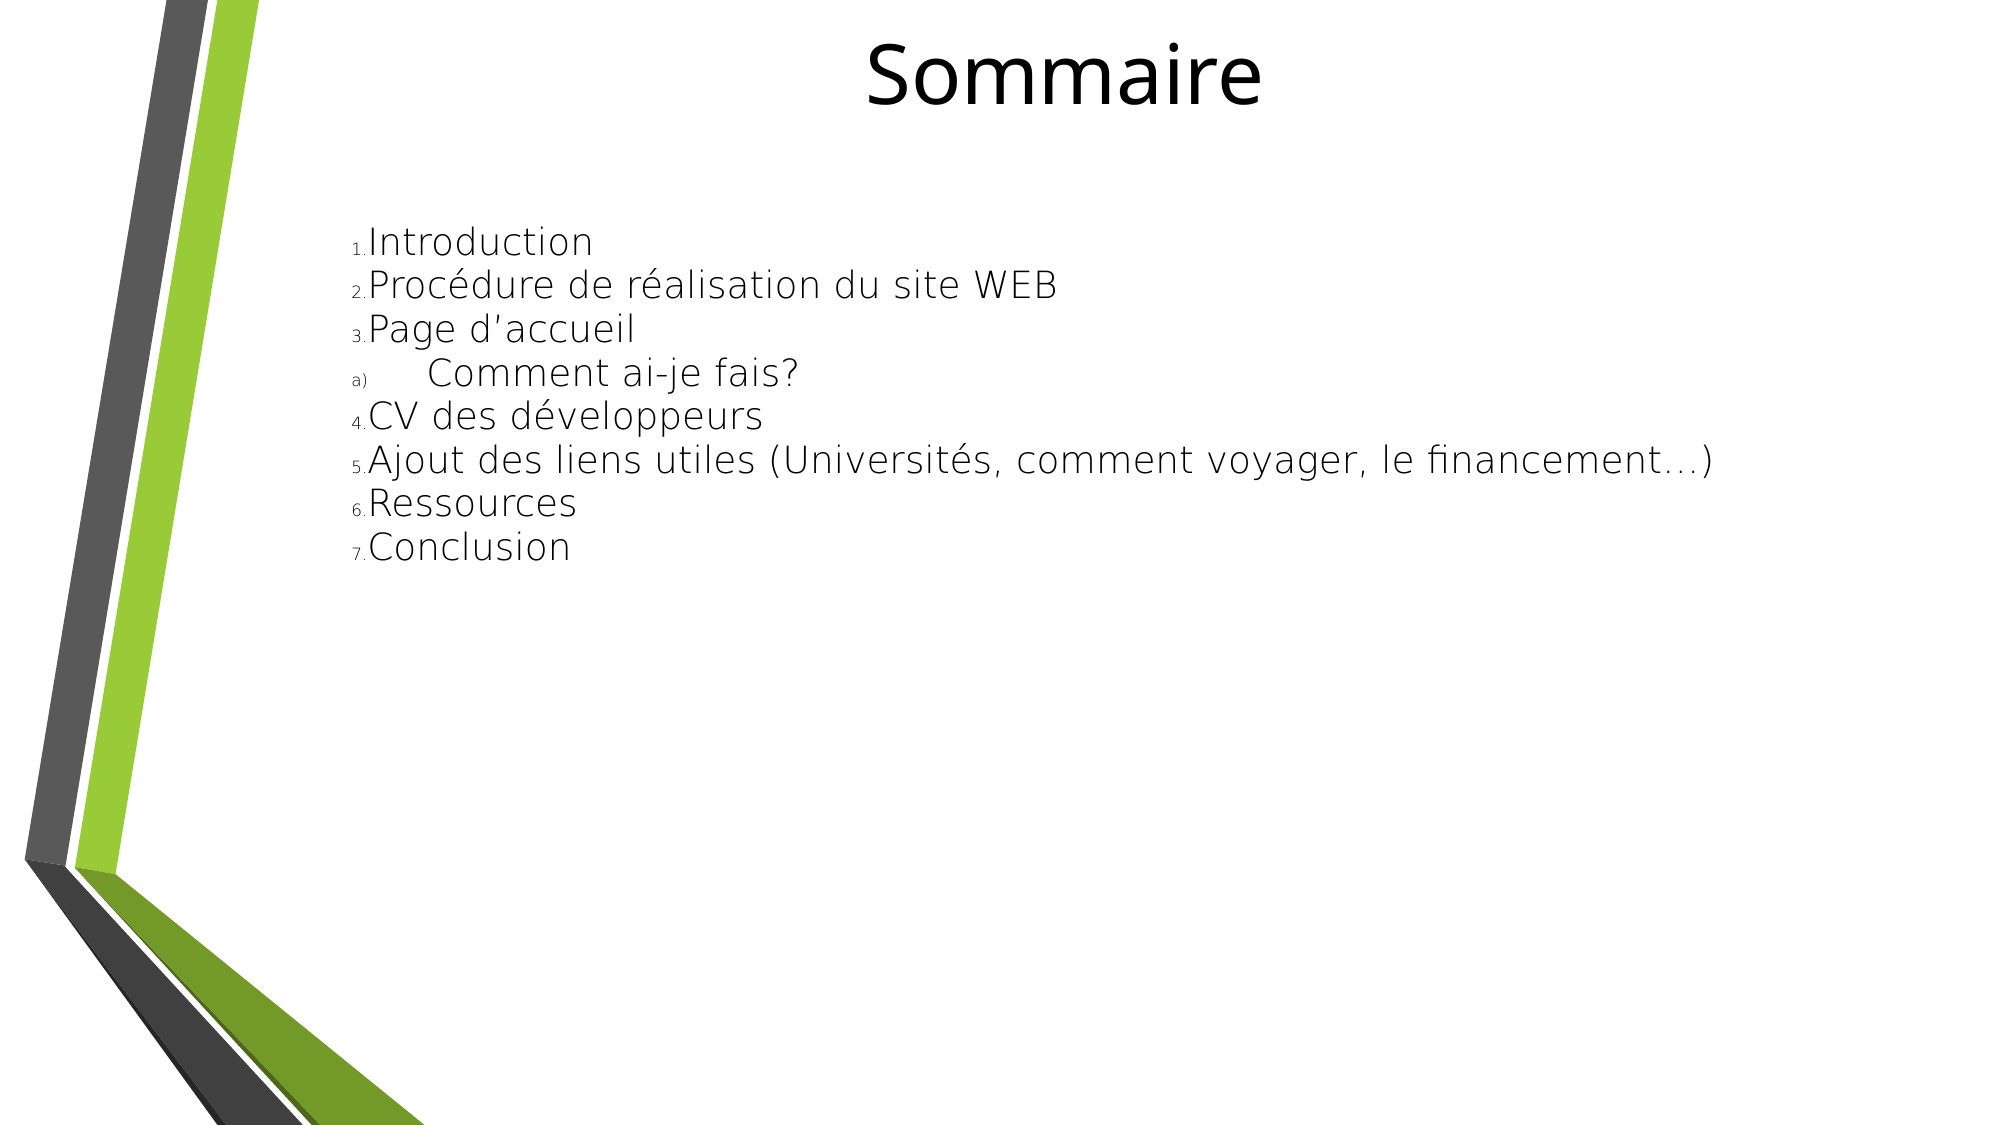

# Sommaire
Introduction
Procédure de réalisation du site WEB
Page d’accueil
	Comment ai-je fais?
CV des développeurs
Ajout des liens utiles (Universités, comment voyager, le financement…)
Ressources
Conclusion